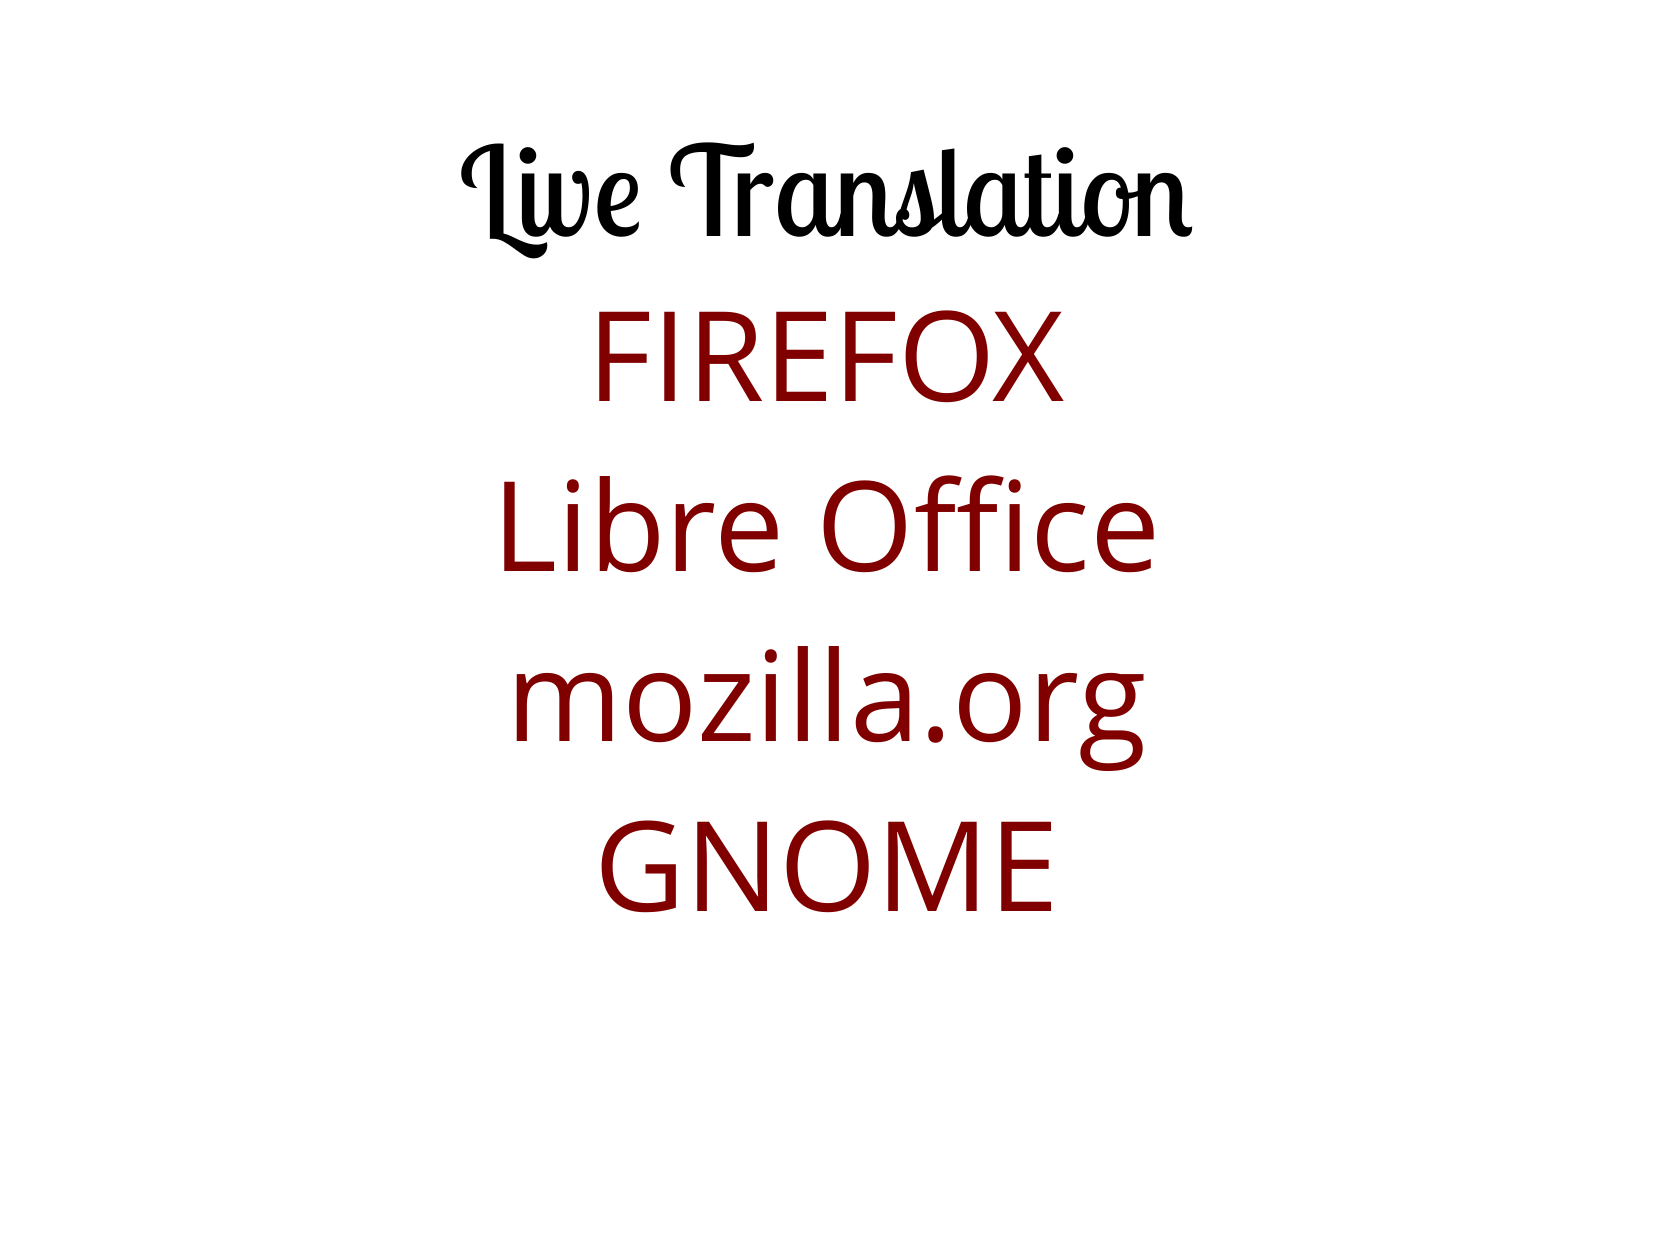

# Live Translation
FIREFOX
Libre Office
mozilla.org
GNOME